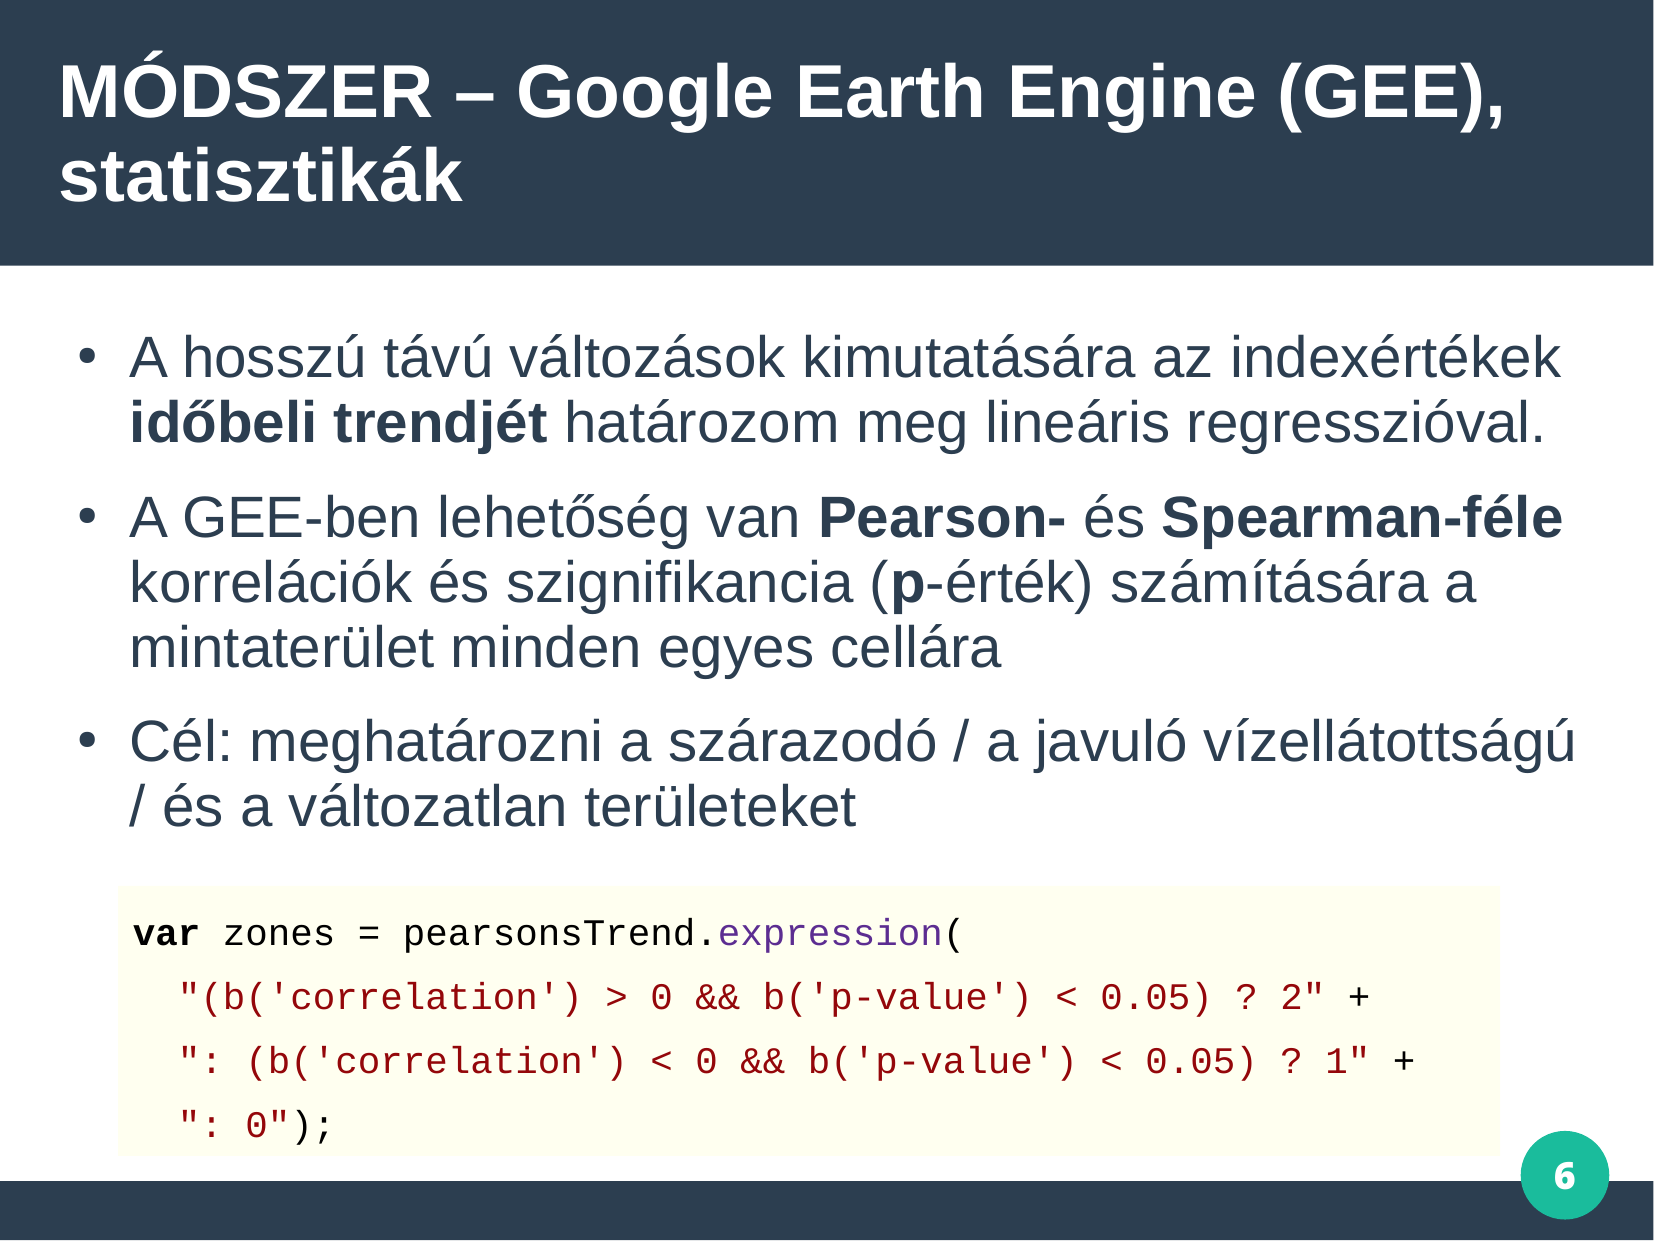

# MÓDSZER – Google Earth Engine (GEE), statisztikák
A hosszú távú változások kimutatására az indexértékek időbeli trendjét határozom meg lineáris regresszióval.
A GEE-ben lehetőség van Pearson- és Spearman-féle korrelációk és szignifikancia (p-érték) számítására a mintaterület minden egyes cellára
Cél: meghatározni a szárazodó / a javuló vízellátottságú / és a változatlan területeket
var zones = pearsonsTrend.expression(
 "(b('correlation') > 0 && b('p-value') < 0.05) ? 2" +
 ": (b('correlation') < 0 && b('p-value') < 0.05) ? 1" +
 ": 0");
6